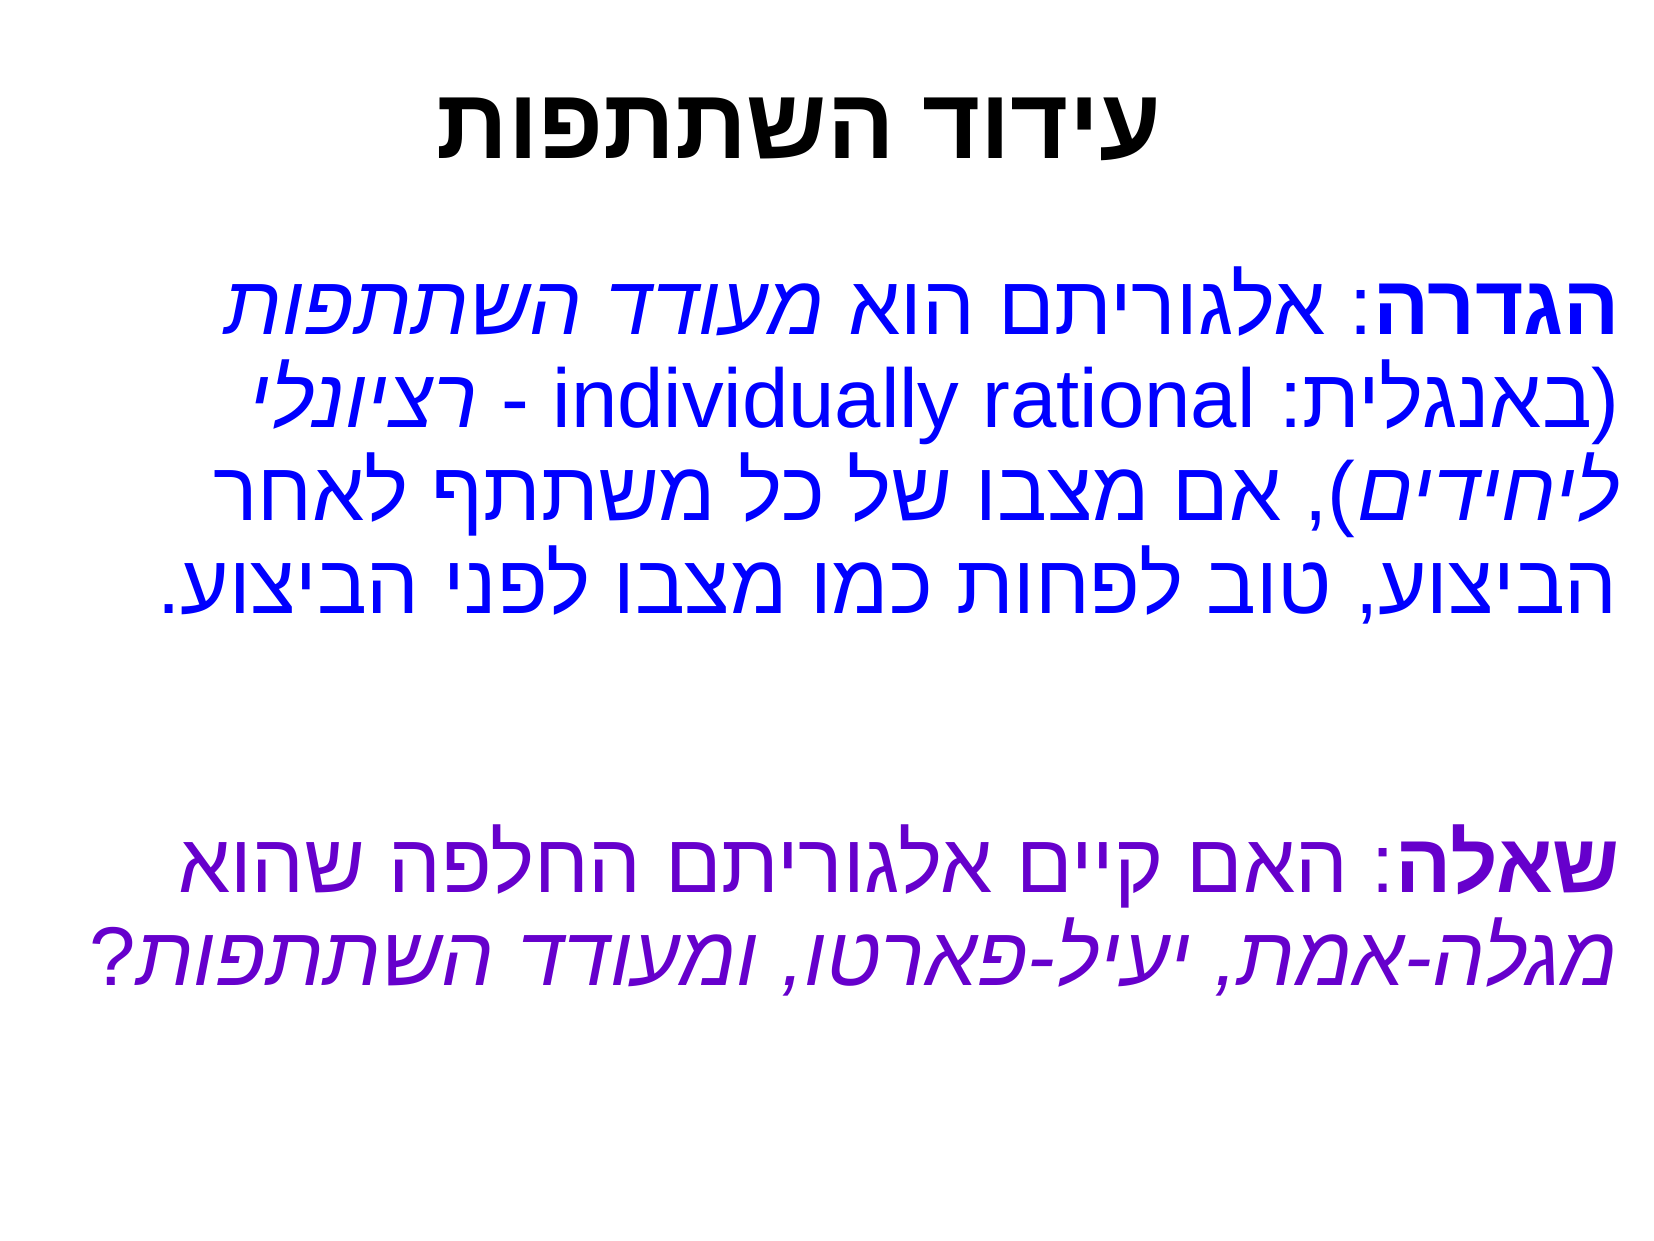

# עידוד השתתפות
הגדרה: אלגוריתם הוא מעודד השתתפות
(באנגלית: individually rational - רציונלי ליחידים), אם מצבו של כל משתתף לאחר הביצוע, טוב לפחות כמו מצבו לפני הביצוע.
שאלה: האם קיים אלגוריתם החלפה שהוא מגלה-אמת, יעיל-פארטו, ומעודד השתתפות?